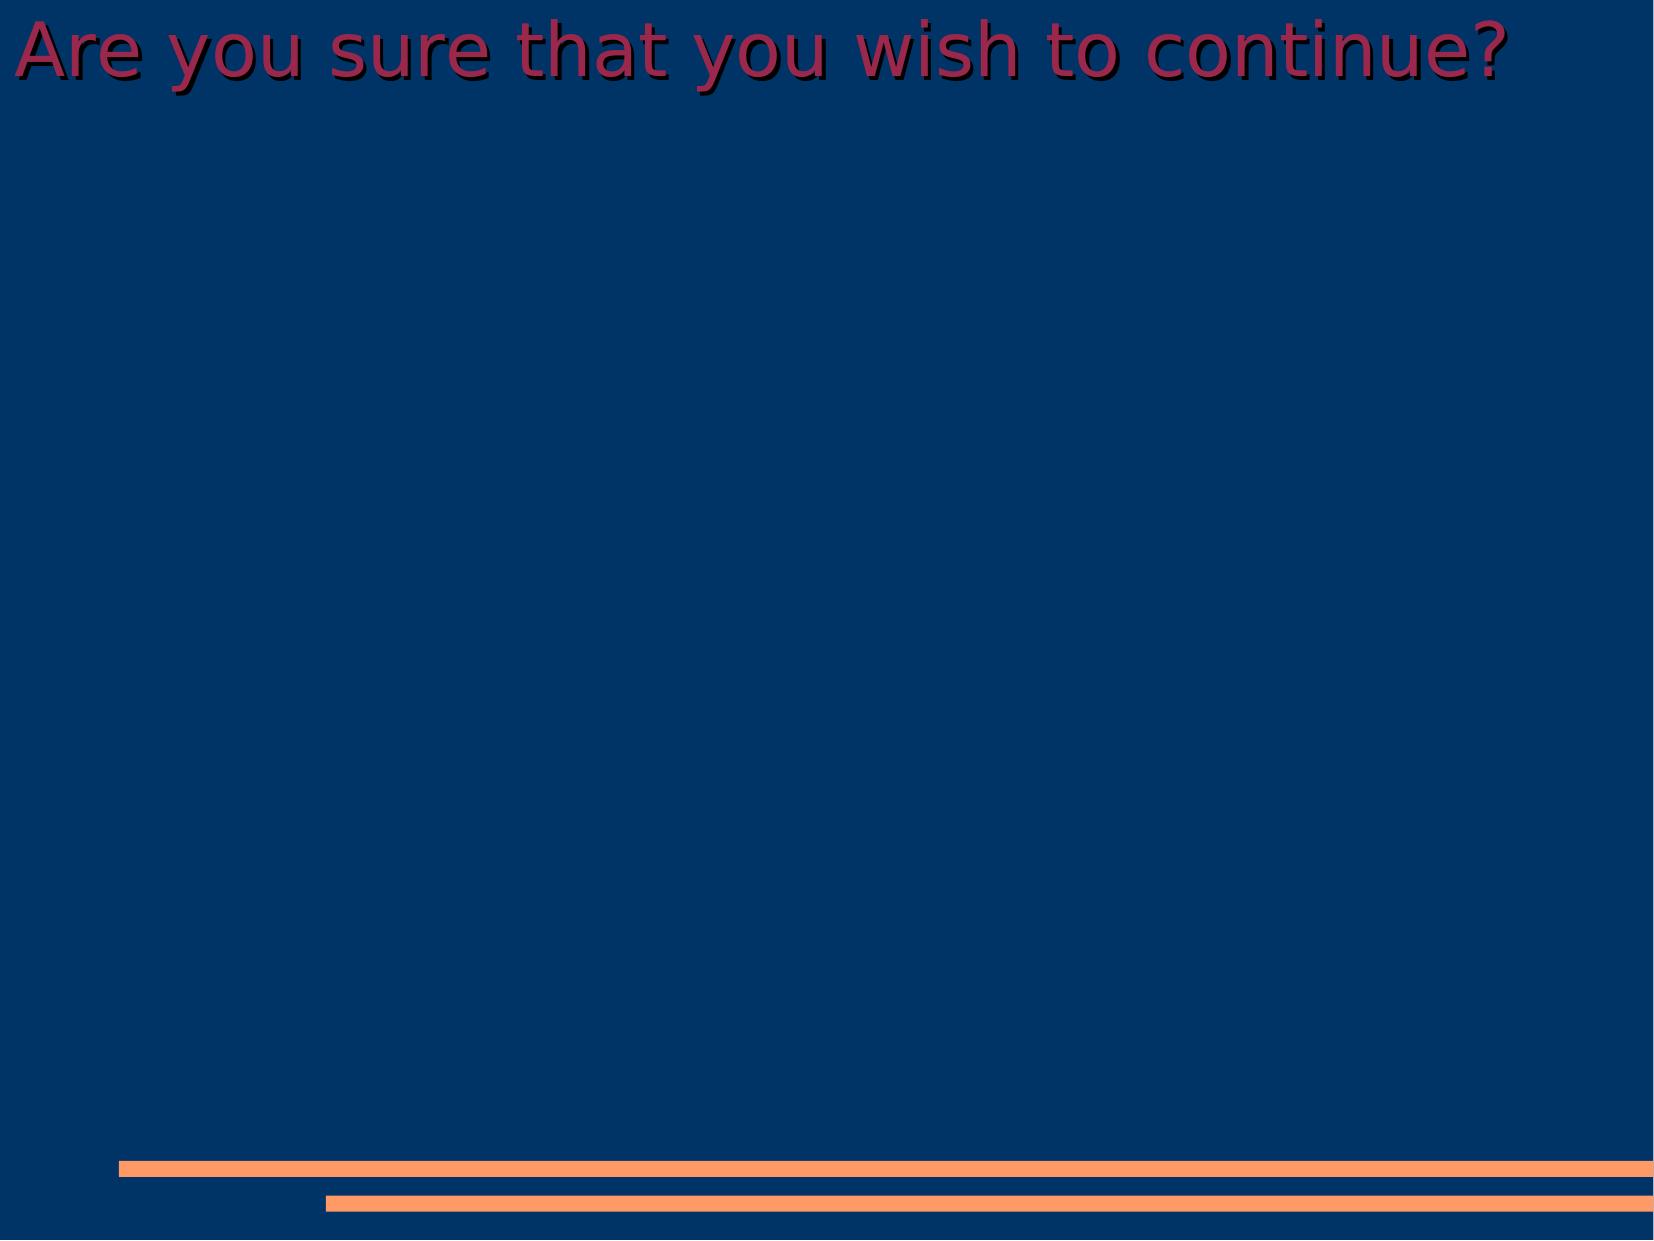

#
Are you sure that you wish to continue?